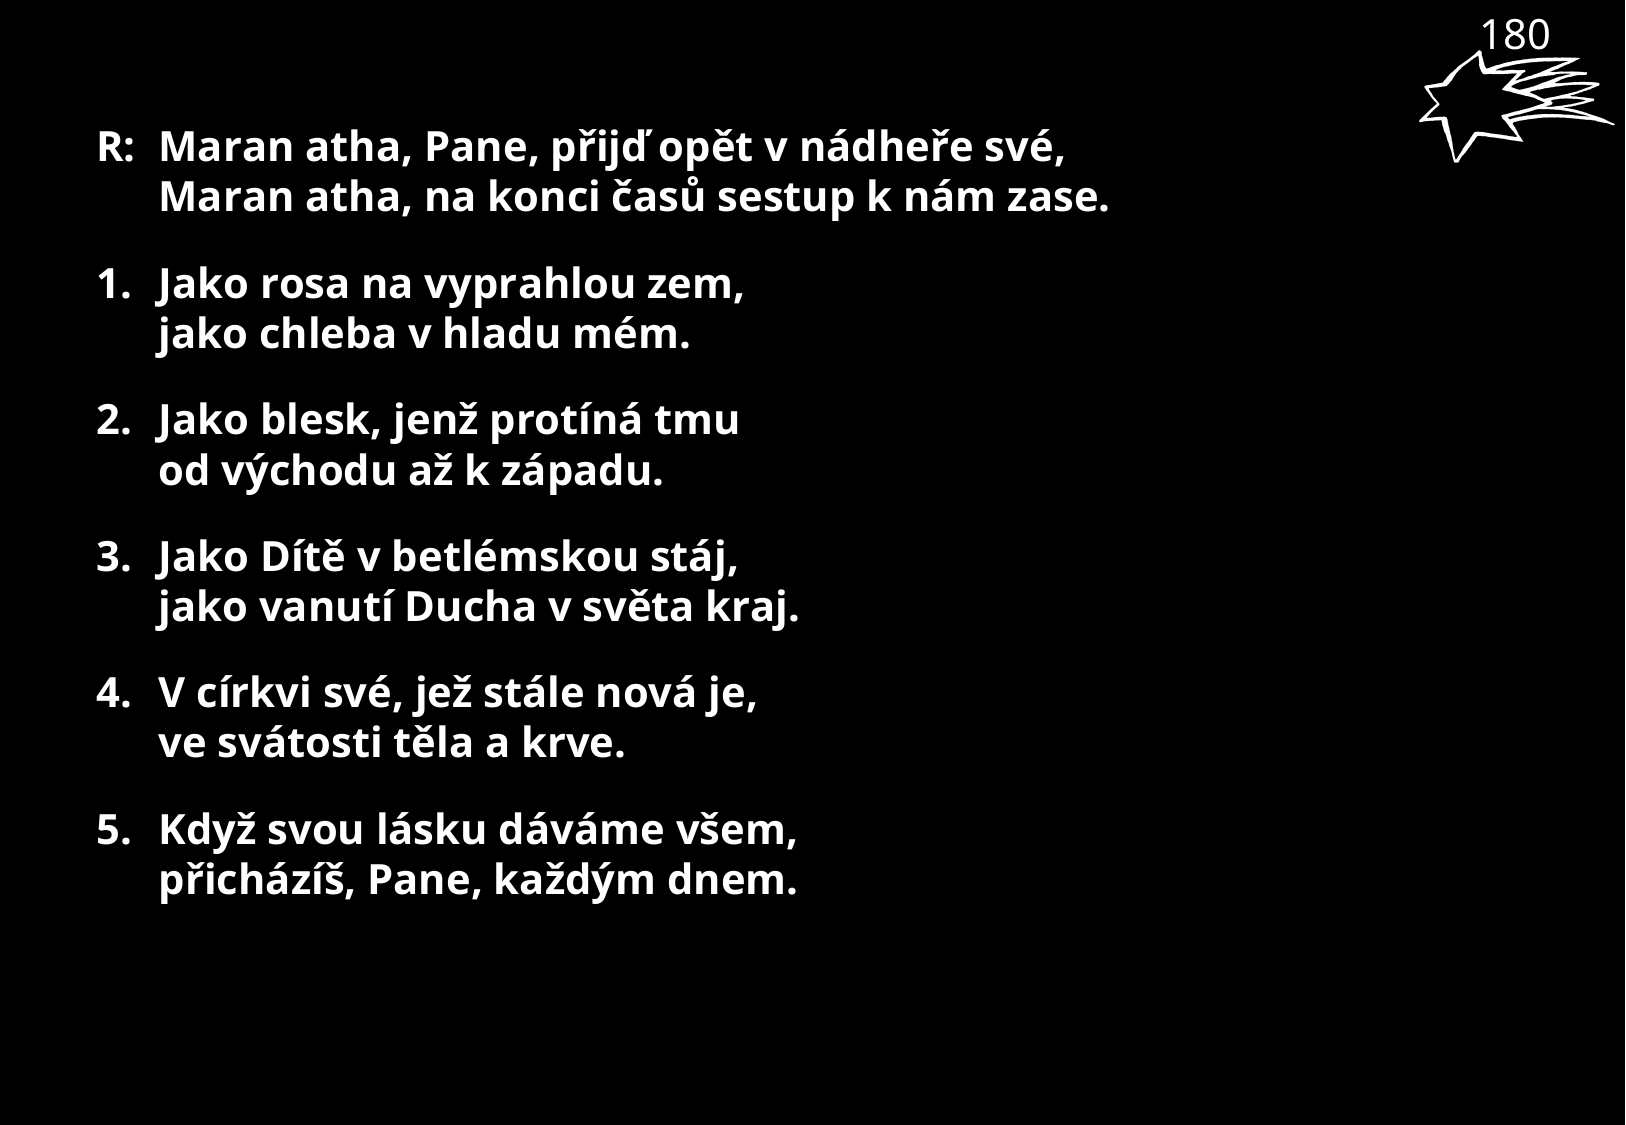

180
# R: 	Maran atha, Pane, přijď opět v nádheře své, Maran atha, na konci časů sestup k nám zase.
Jako rosa na vyprahlou zem,
jako chleba v hladu mém.
Jako blesk, jenž protíná tmu
od východu až k západu.
Jako Dítě v betlémskou stáj,
jako vanutí Ducha v světa kraj.
V církvi své, jež stále nová je,
ve svátosti těla a krve.
Když svou lásku dáváme všem,
přicházíš, Pane, každým dnem.